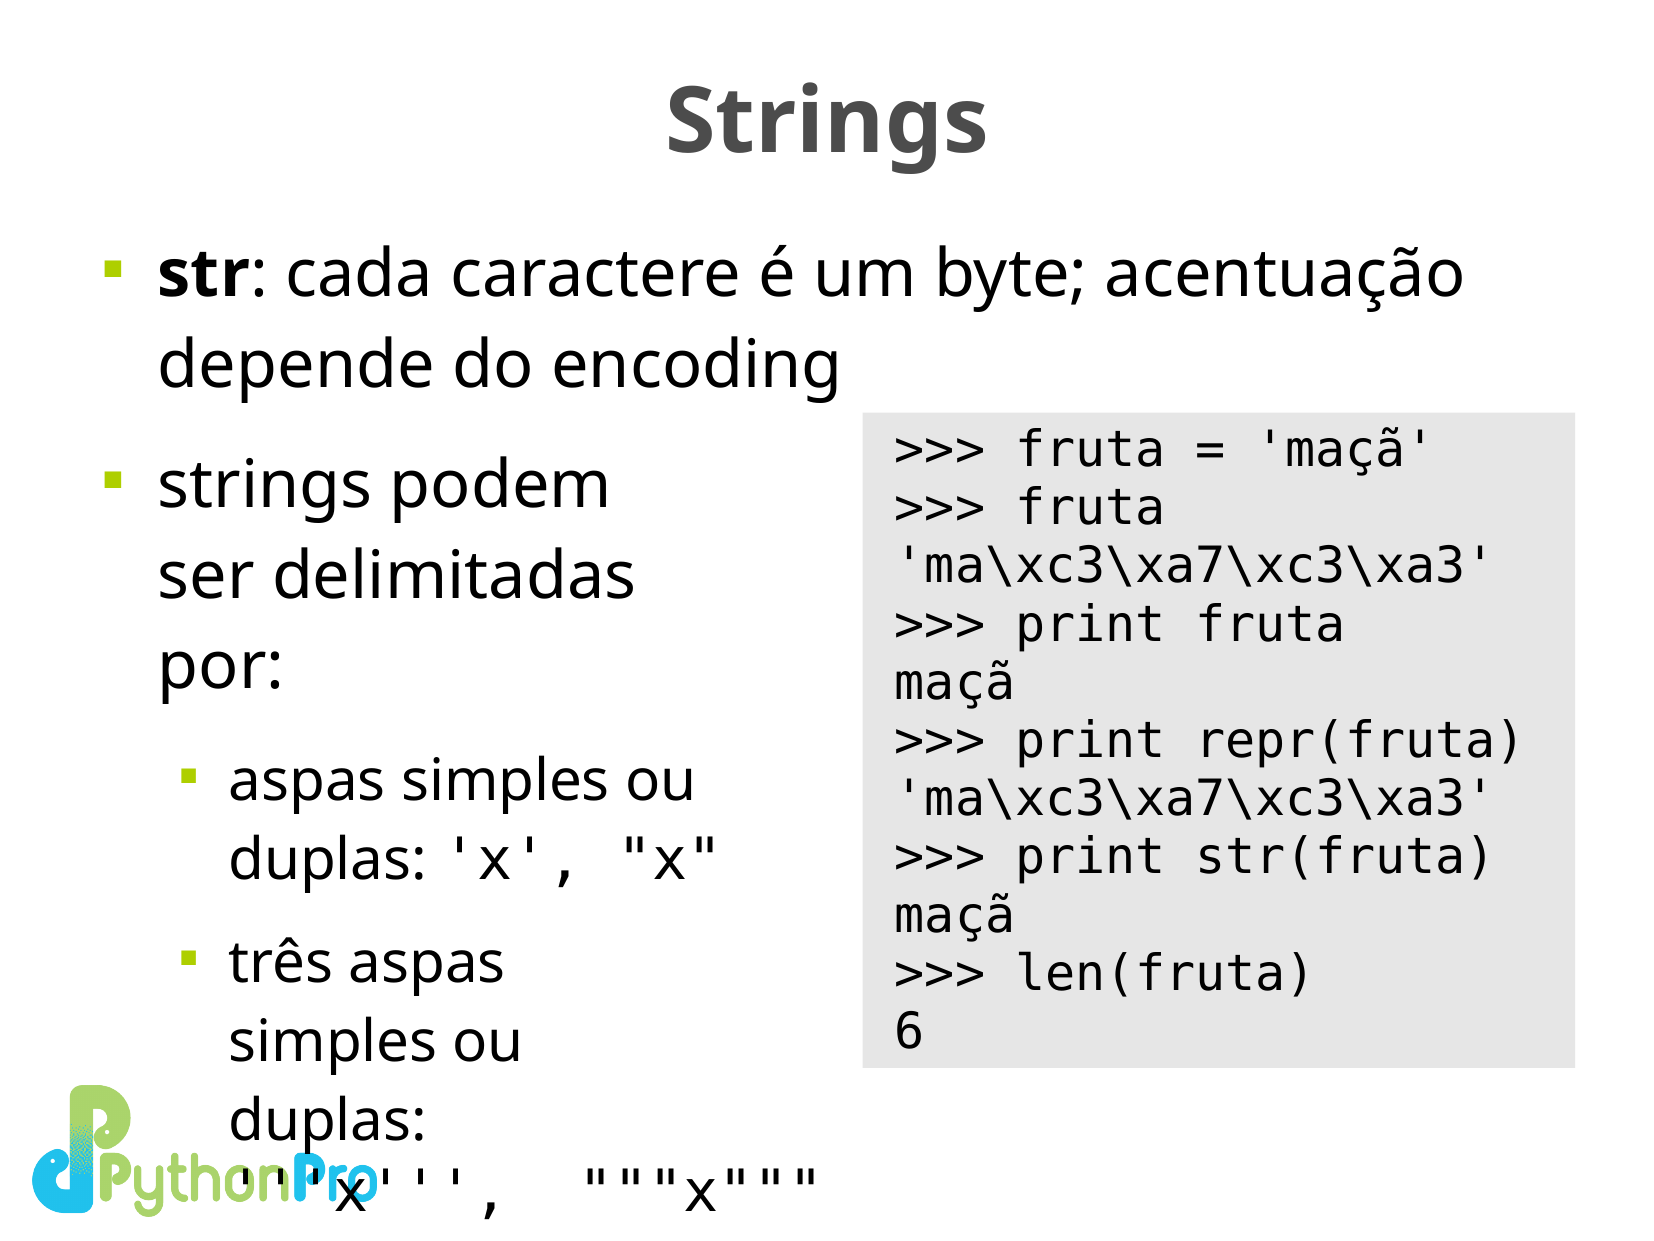

# Strings
str: cada caractere é um byte; acentuação depende do encoding
strings podem
ser delimitadas
por:
aspas simples ou
duplas: 'x', "x"
três aspas
simples ou
duplas:
'''x''', """x"""
>>> fruta = 'maçã'
>>> fruta
'ma\xc3\xa7\xc3\xa3'
>>> print fruta
maçã
>>> print repr(fruta)
'ma\xc3\xa7\xc3\xa3'
>>> print str(fruta)
maçã
>>> len(fruta)
6